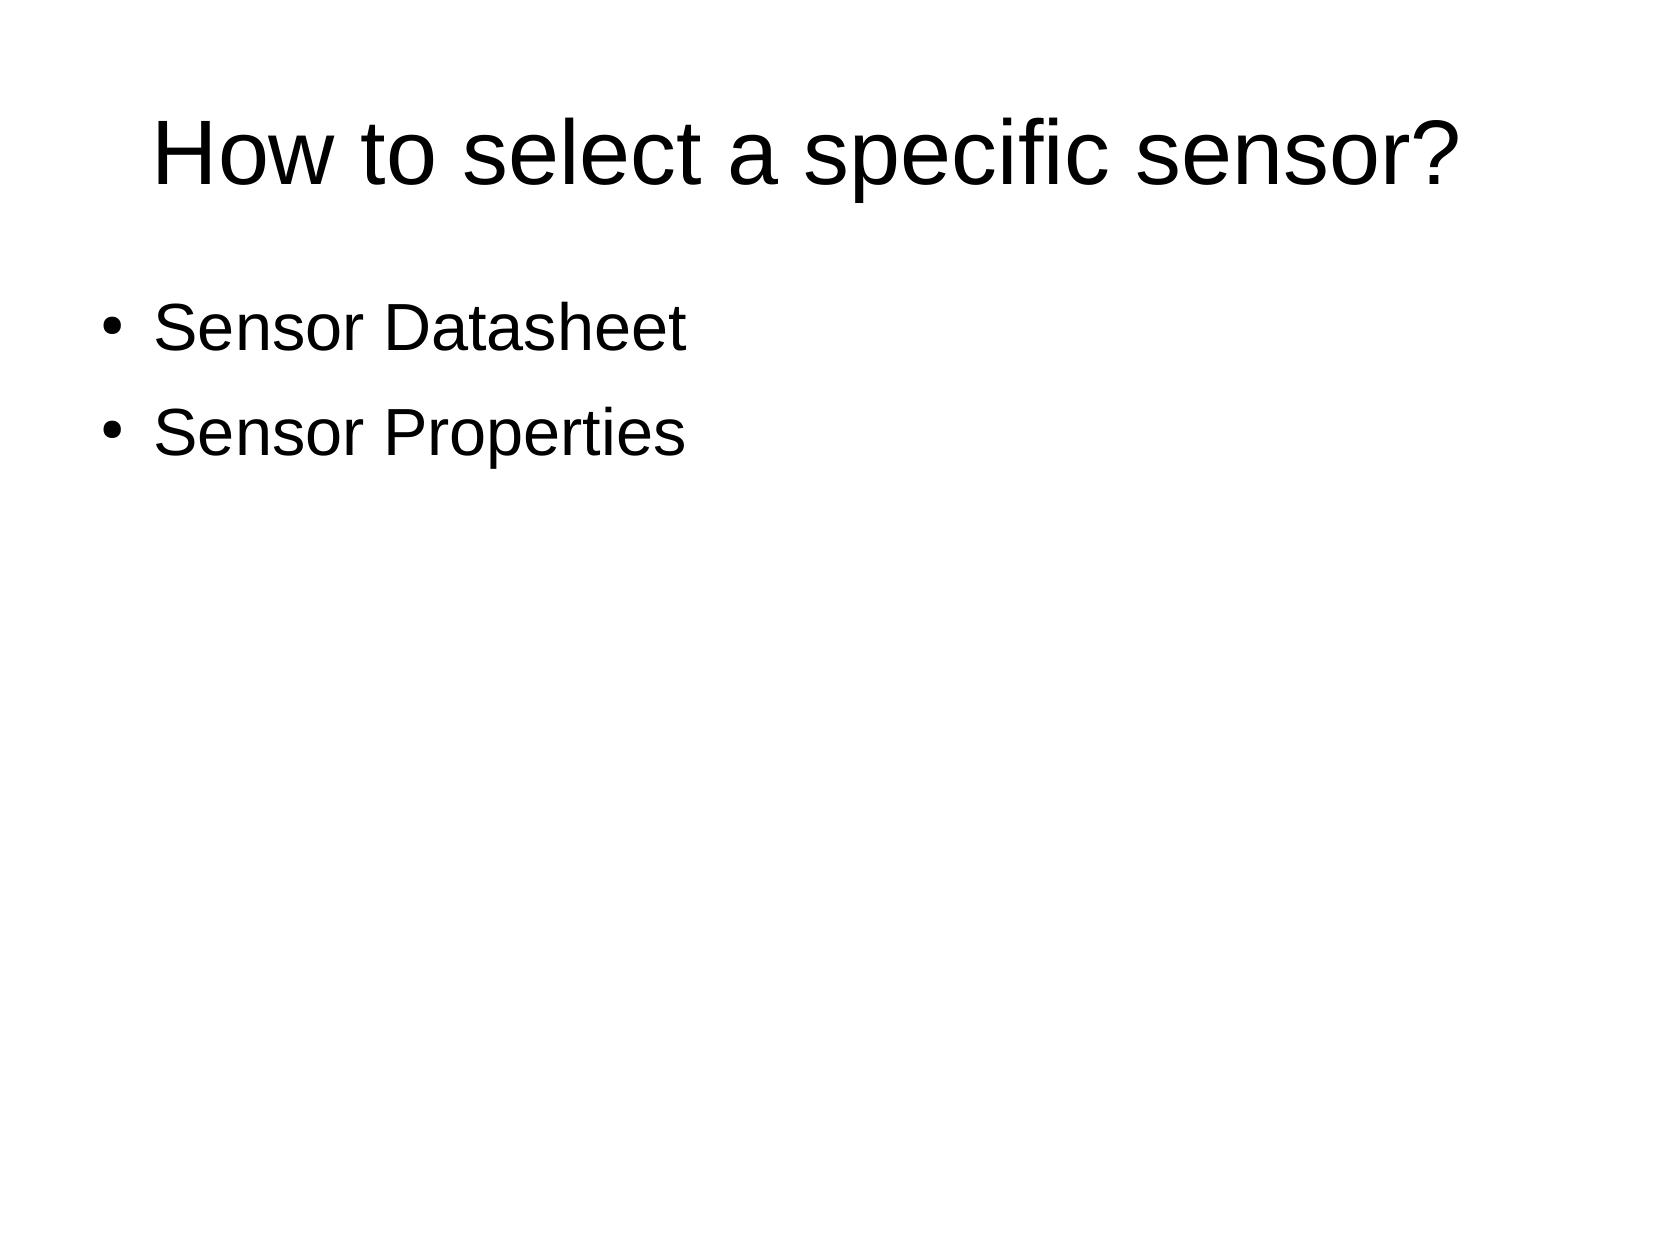

# How to select a specific sensor?
Sensor Datasheet
Sensor Properties